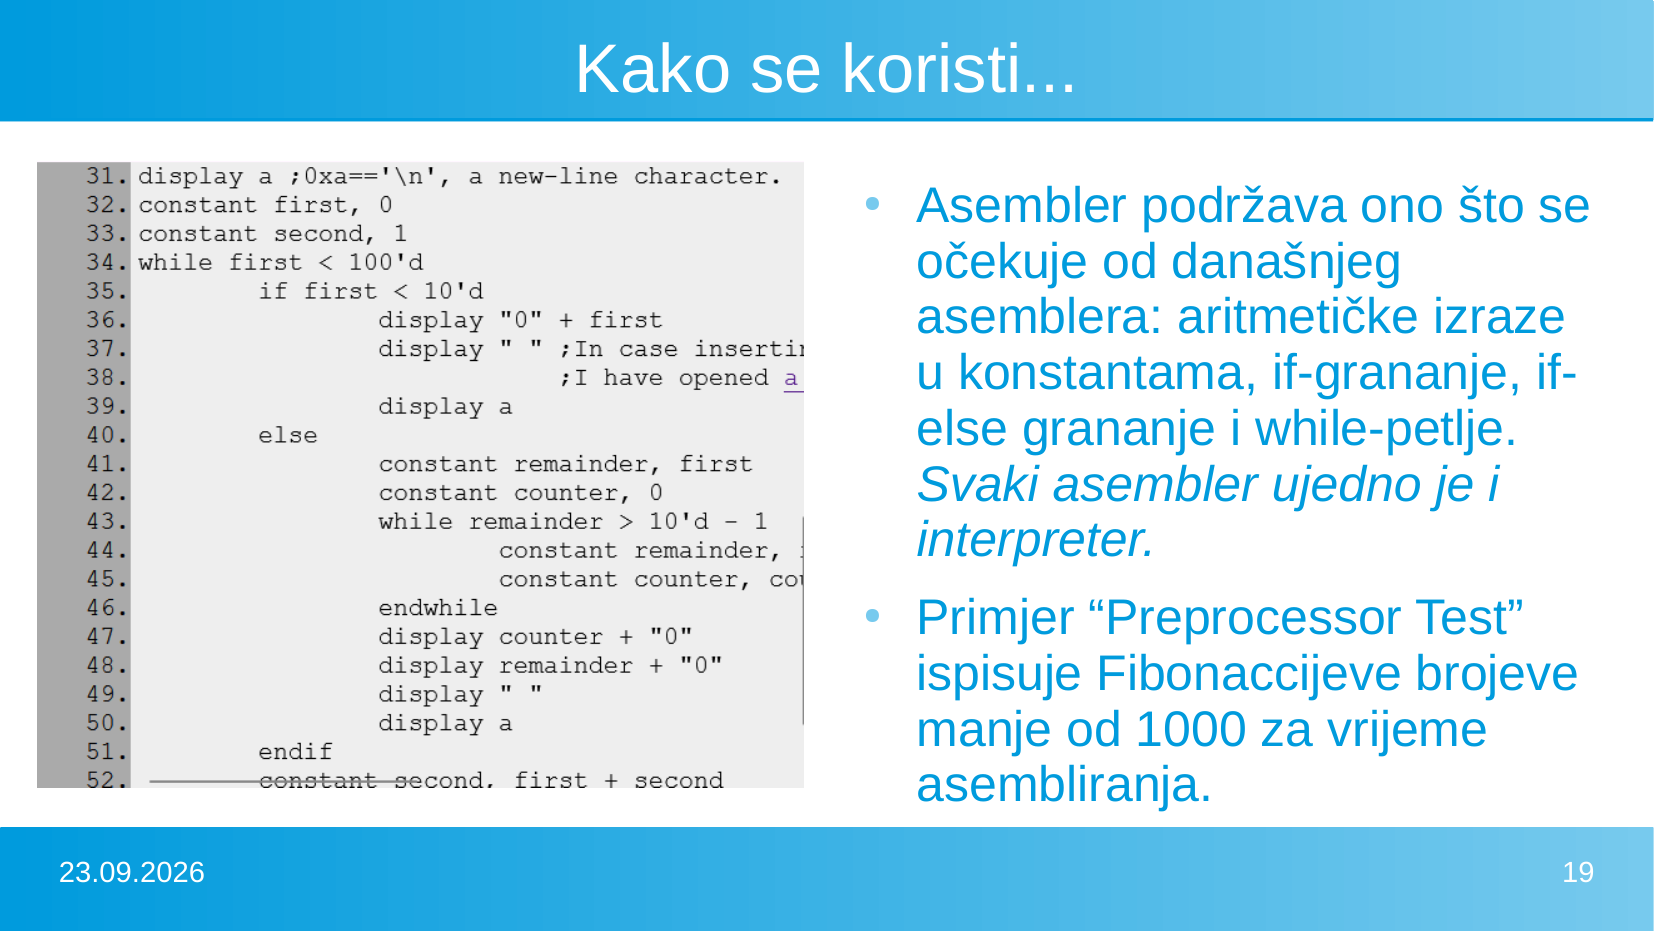

# Kako se koristi...
Asembler podržava ono što se očekuje od današnjeg asemblera: aritmetičke izraze u konstantama, if-grananje, if-else grananje i while-petlje. Svaki asembler ujedno je i interpreter.
Primjer “Preprocessor Test” ispisuje Fibonaccijeve brojeve manje od 1000 za vrijeme asembliranja.
19